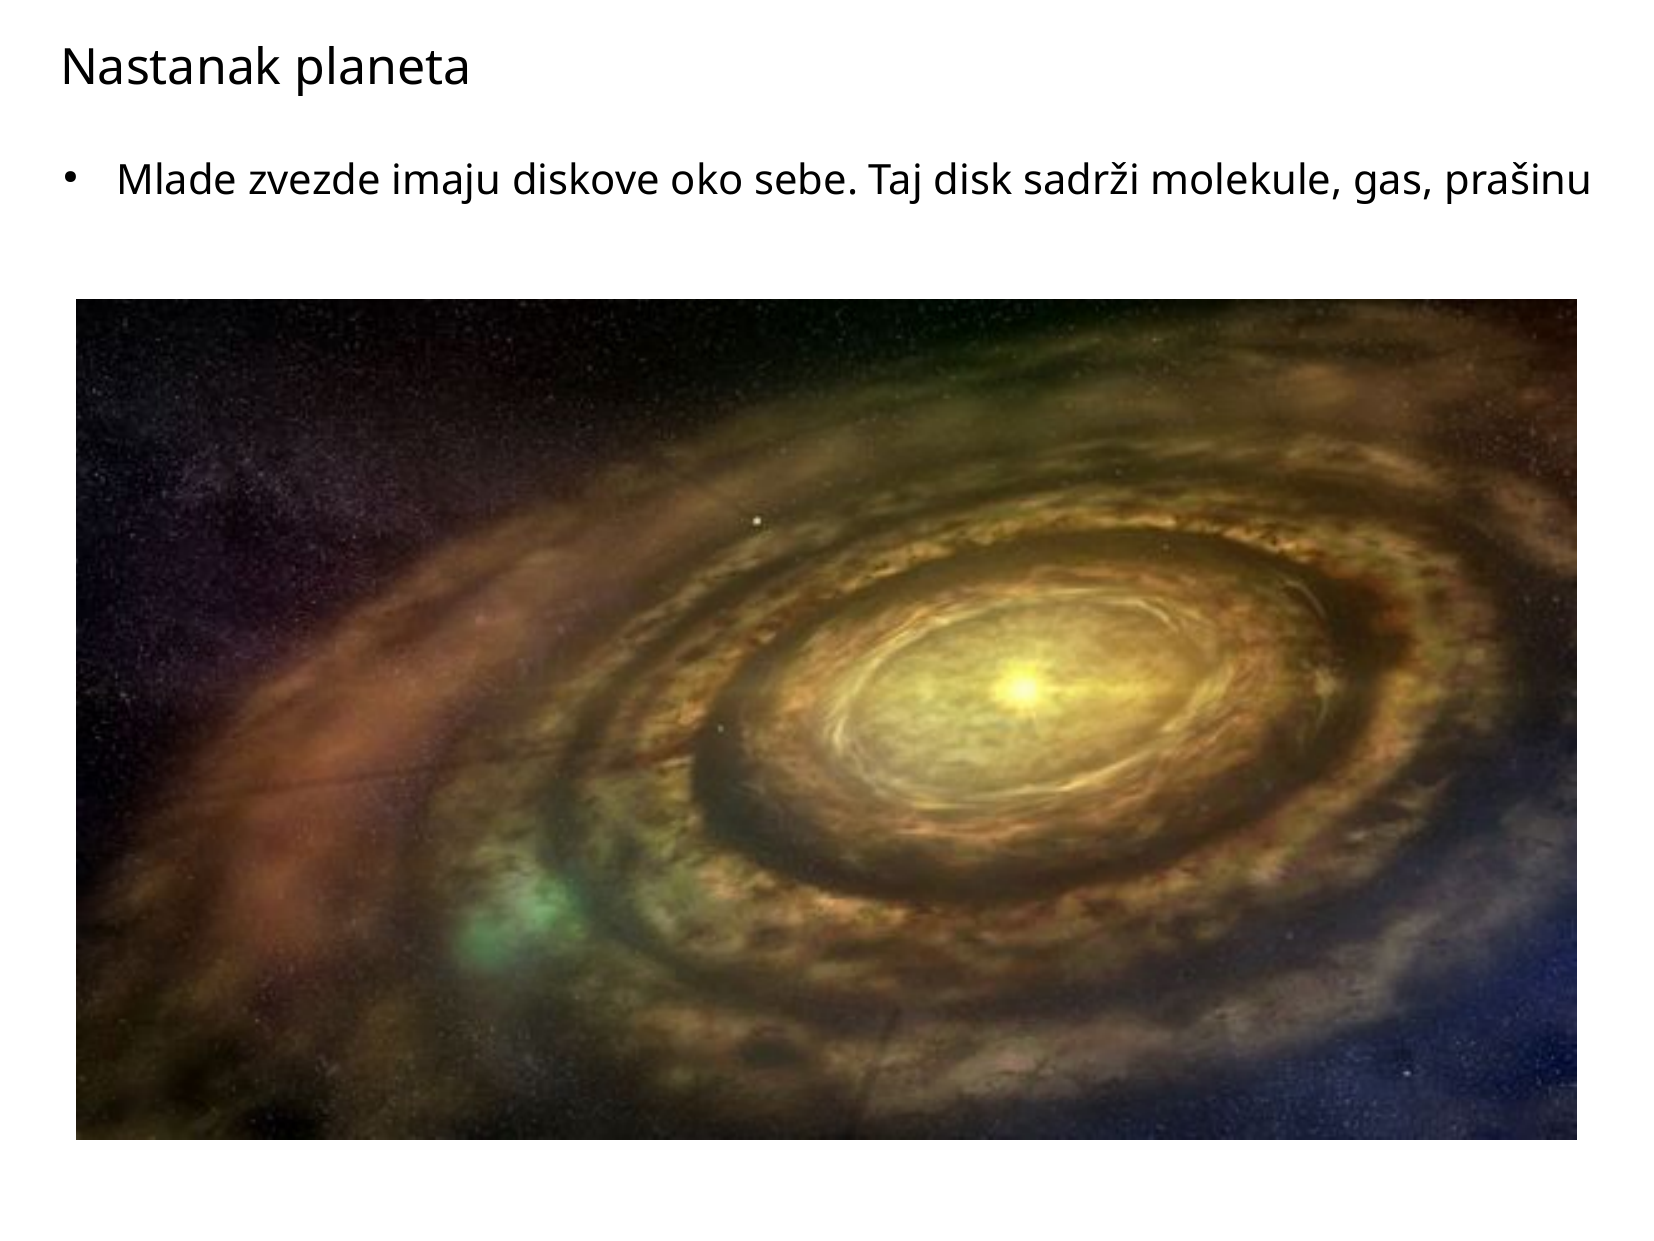

# Nastanak planeta
Mlade zvezde imaju diskove oko sebe. Taj disk sadrži molekule, gas, prašinu